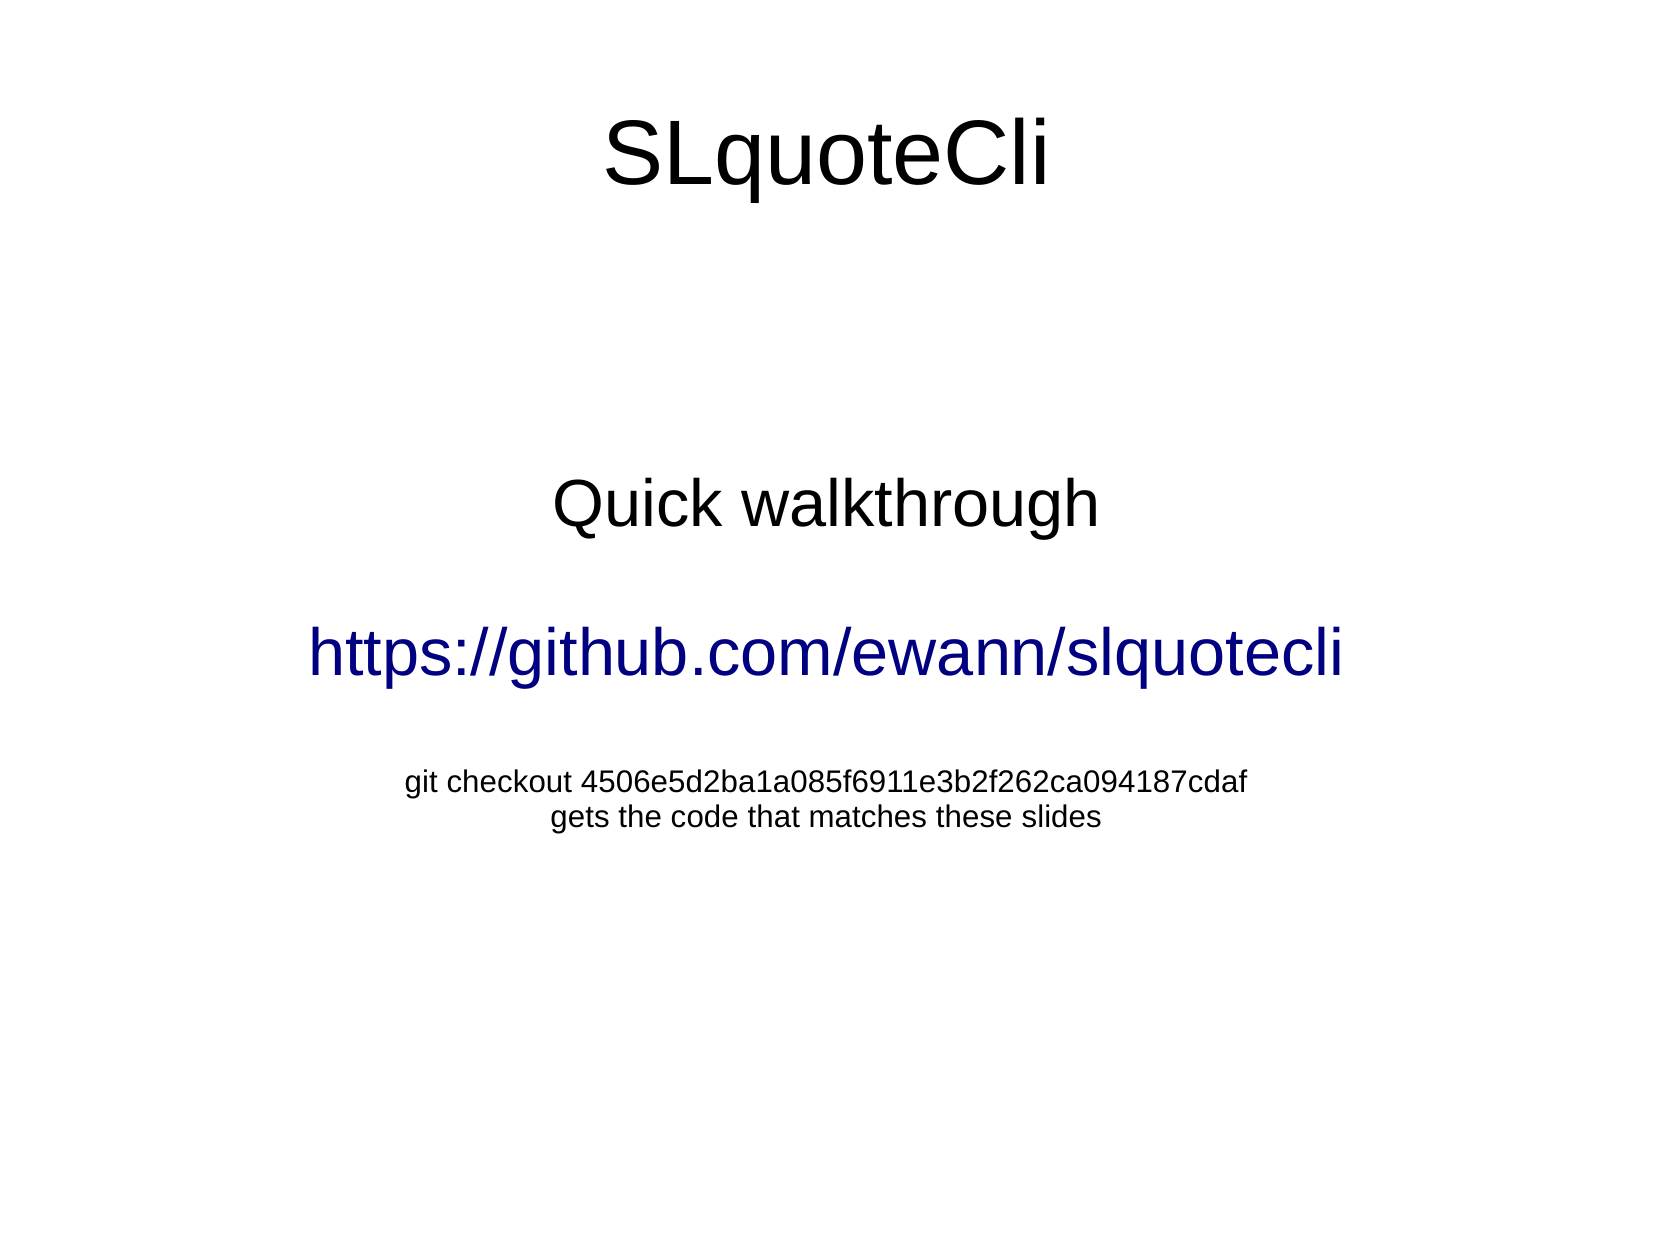

# SLquoteCli
Quick walkthrough
https://github.com/ewann/slquotecli
git checkout 4506e5d2ba1a085f6911e3b2f262ca094187cdaf
gets the code that matches these slides